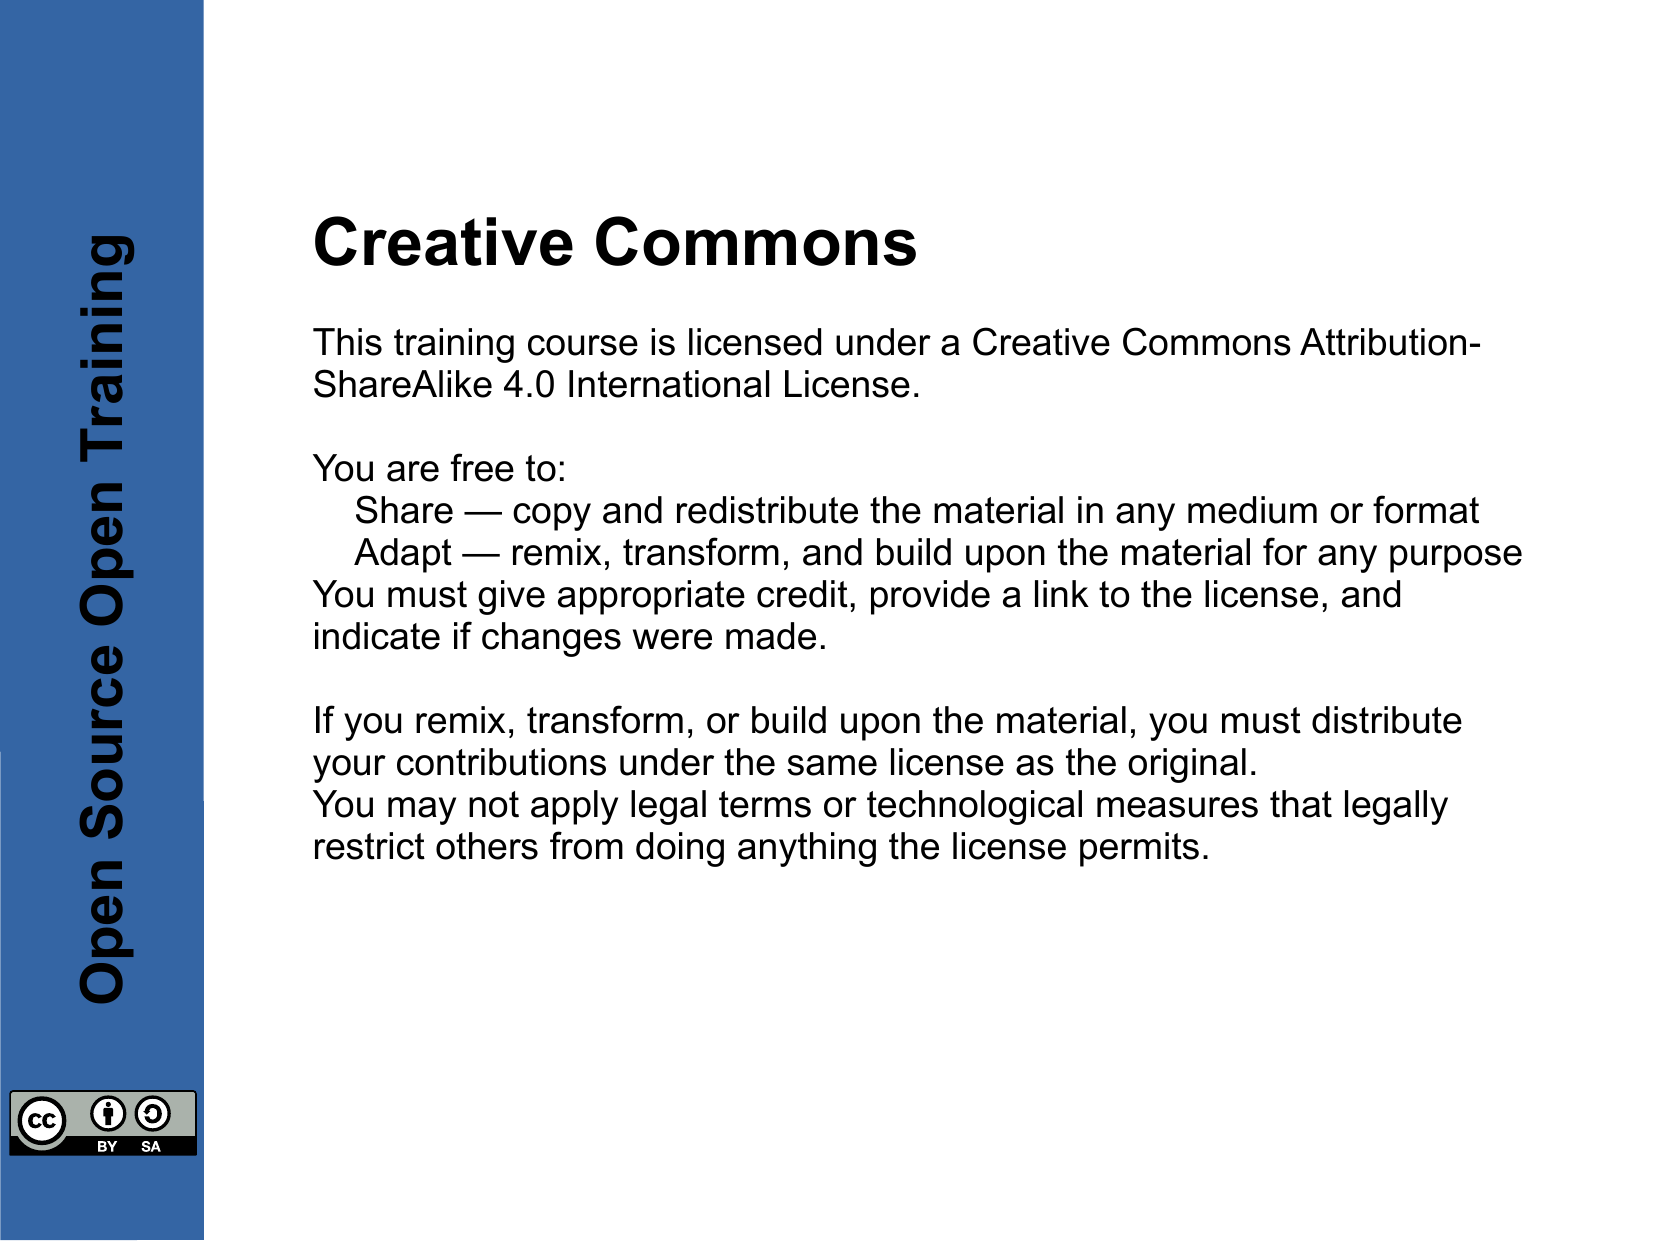

Creative Commons
This training course is licensed under a Creative Commons Attribution-ShareAlike 4.0 International License.
You are free to:
 Share — copy and redistribute the material in any medium or format
 Adapt — remix, transform, and build upon the material for any purpose
You must give appropriate credit, provide a link to the license, and indicate if changes were made.
If you remix, transform, or build upon the material, you must distribute your contributions under the same license as the original.
You may not apply legal terms or technological measures that legally restrict others from doing anything the license permits.